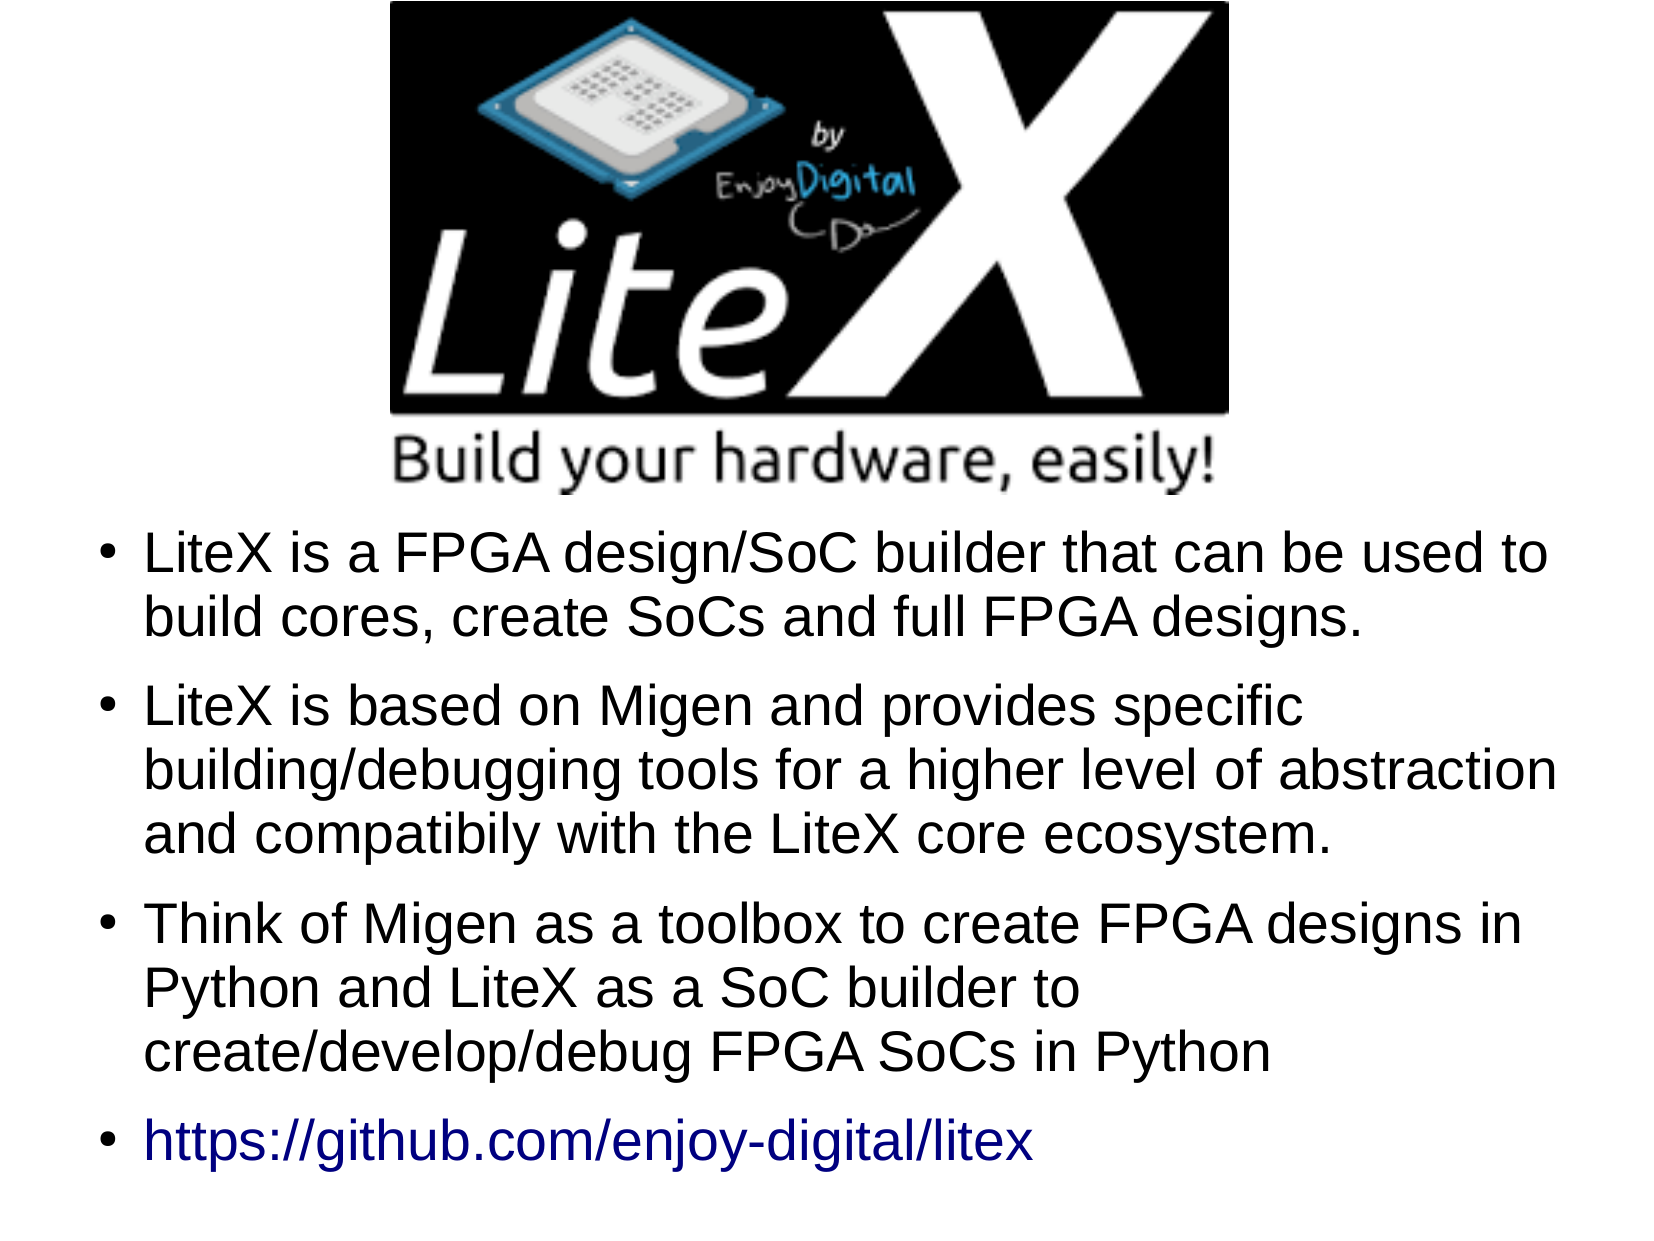

#
LiteX is a FPGA design/SoC builder that can be used to build cores, create SoCs and full FPGA designs.
LiteX is based on Migen and provides specific building/debugging tools for a higher level of abstraction and compatibily with the LiteX core ecosystem.
Think of Migen as a toolbox to create FPGA designs in Python and LiteX as a SoC builder to create/develop/debug FPGA SoCs in Python
https://github.com/enjoy-digital/litex